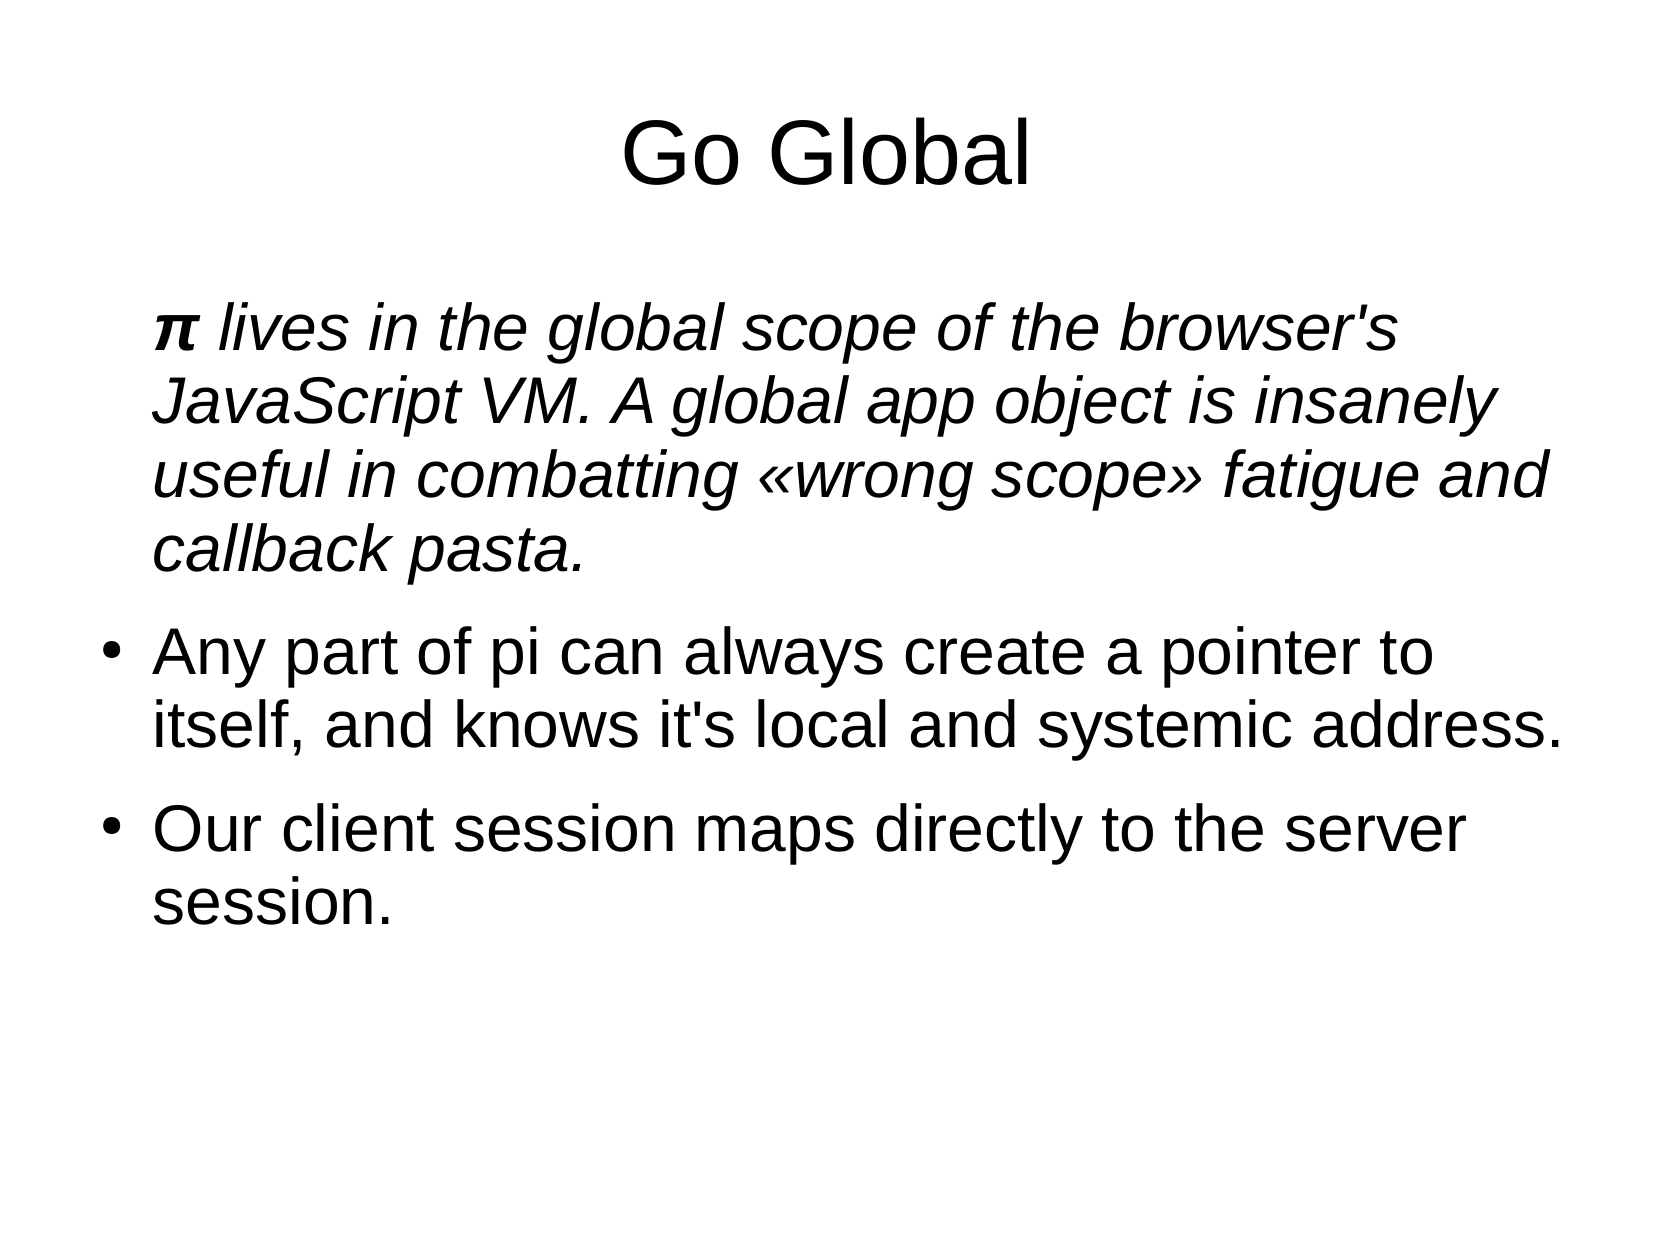

# Go Global
π lives in the global scope of the browser's JavaScript VM. A global app object is insanely useful in combatting «wrong scope» fatigue and callback pasta.
Any part of pi can always create a pointer to itself, and knows it's local and systemic address.
Our client session maps directly to the server session.